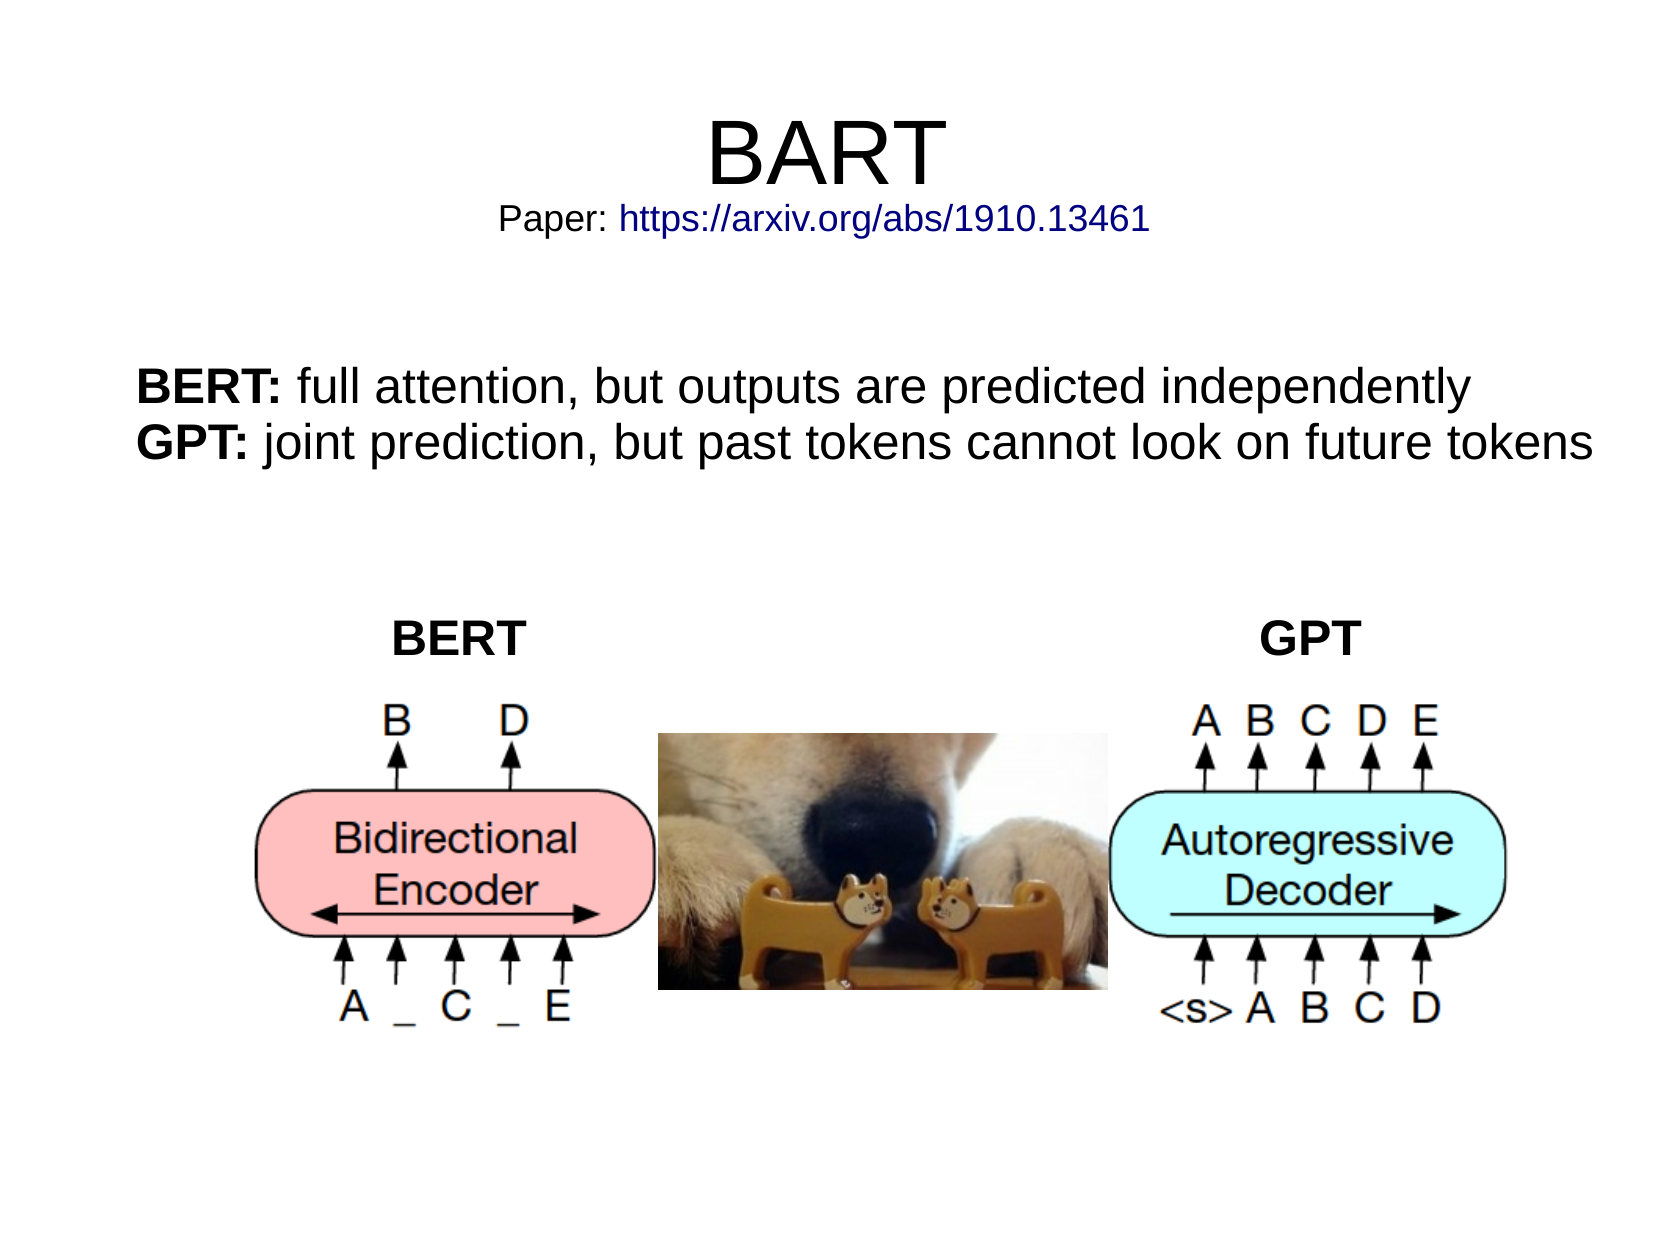

# BART
Paper: https://arxiv.org/abs/1910.13461
BERT: full attention, but outputs are predicted independently
GPT: joint prediction, but past tokens cannot look on future tokens
BERT
GPT